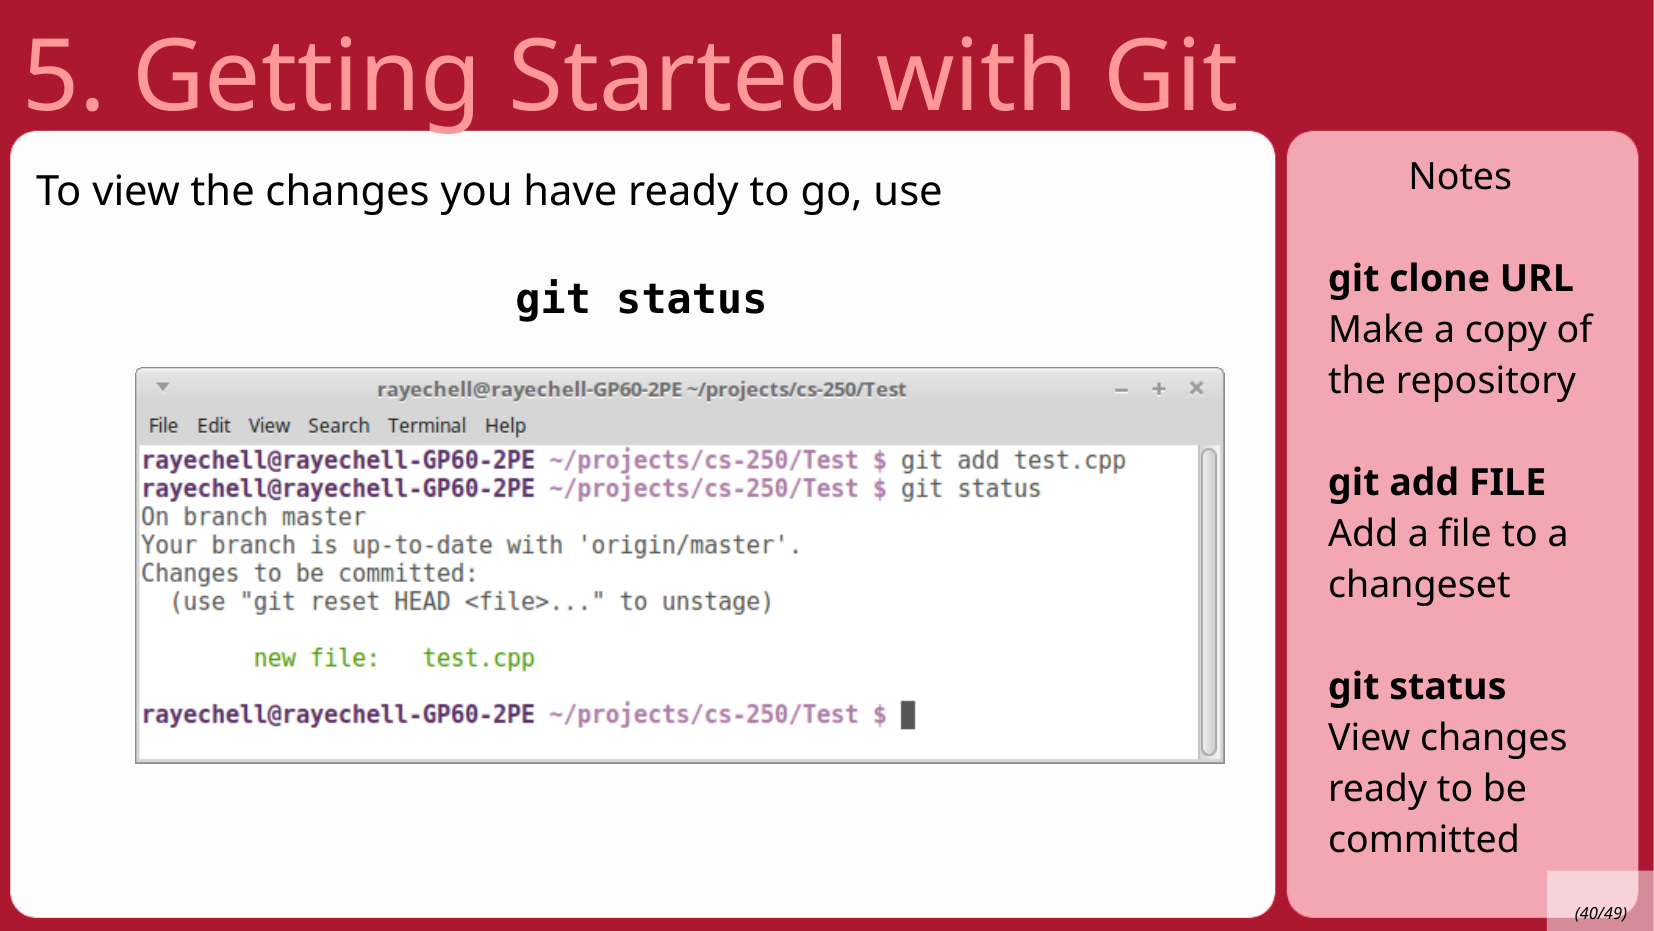

# 5. Getting Started with Git
Notes
git clone URL
Make a copy of the repository
git add FILE
Add a file to a changeset
git status
View changes ready to be committed
To view the changes you have ready to go, use
git status